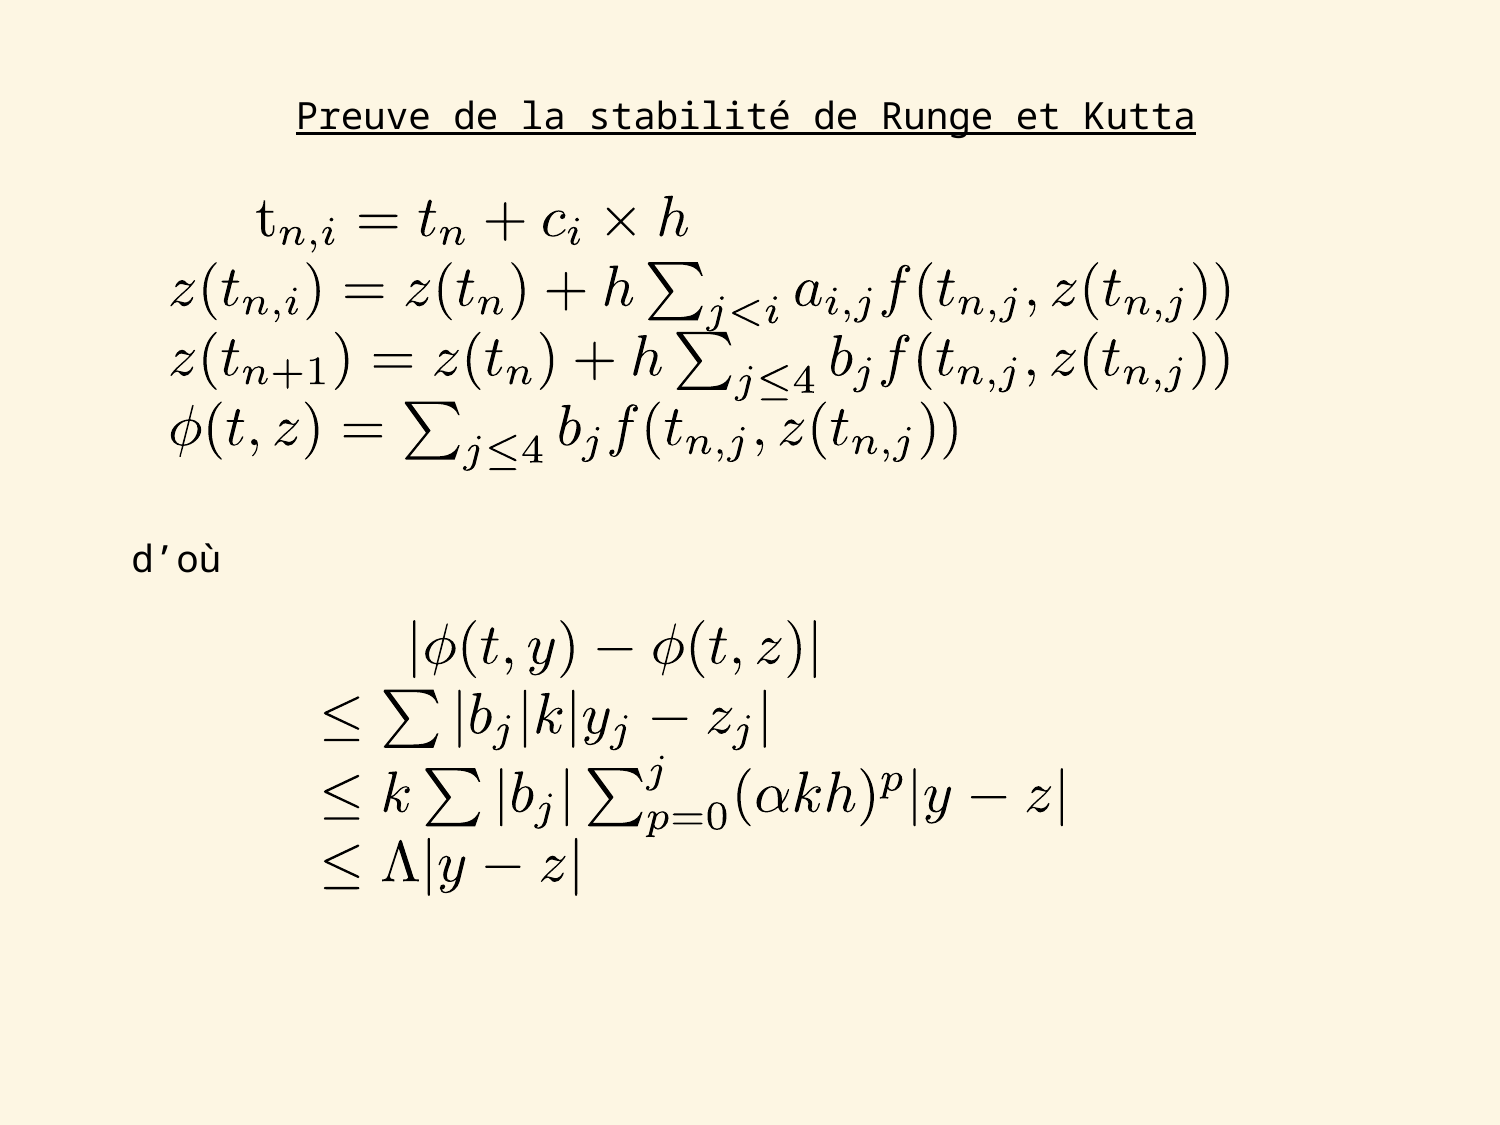

Preuve de la stabilité de Runge et Kutta
d’où